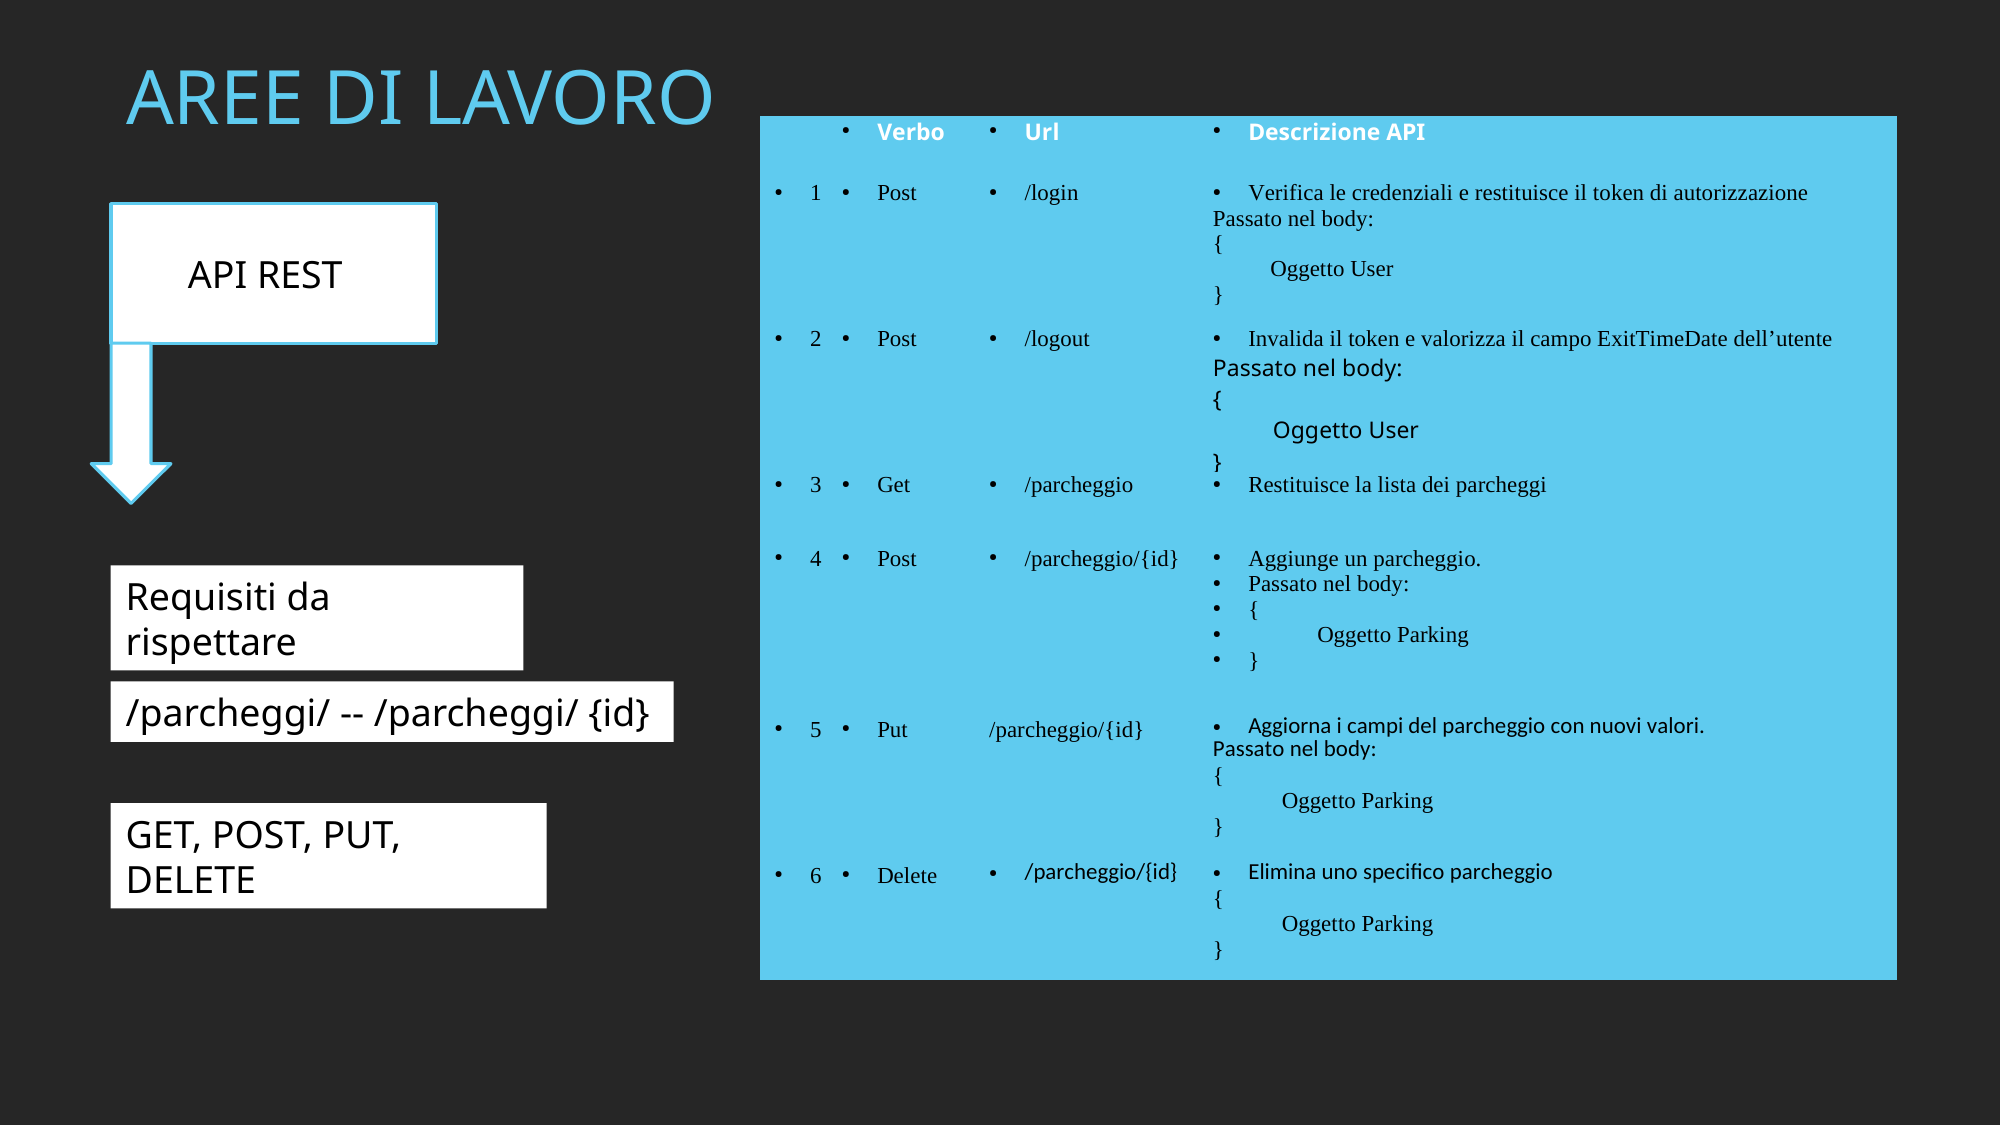

# AREE DI LAVORO
| | Verbo | Url | Descrizione API |
| --- | --- | --- | --- |
| 1 | Post | /login | Verifica le credenziali e restituisce il token di autorizzazione  Passato nel body: {           Oggetto User } |
| 2 | Post | /logout | Invalida il token e valorizza il campo ExitTimeDate dell’utente  Passato nel body: {           Oggetto User } |
| 3 | Get | /parcheggio | Restituisce la lista dei parcheggi |
| 4 | Post | /parcheggio/{id} | Aggiunge un parcheggio.  Passato nel body:  {              Oggetto Parking } |
| 5 | Put | /parcheggio/{id} | Aggiorna i campi del parcheggio con nuovi valori. Passato nel body: {              Oggetto Parking } |
| 6 | Delete | /parcheggio/{id} | Elimina uno specifico parcheggio {              Oggetto Parking } |
API REST
Requisiti da rispettare
/parcheggi/ -- /parcheggi/ {id}
GET, POST, PUT, DELETE